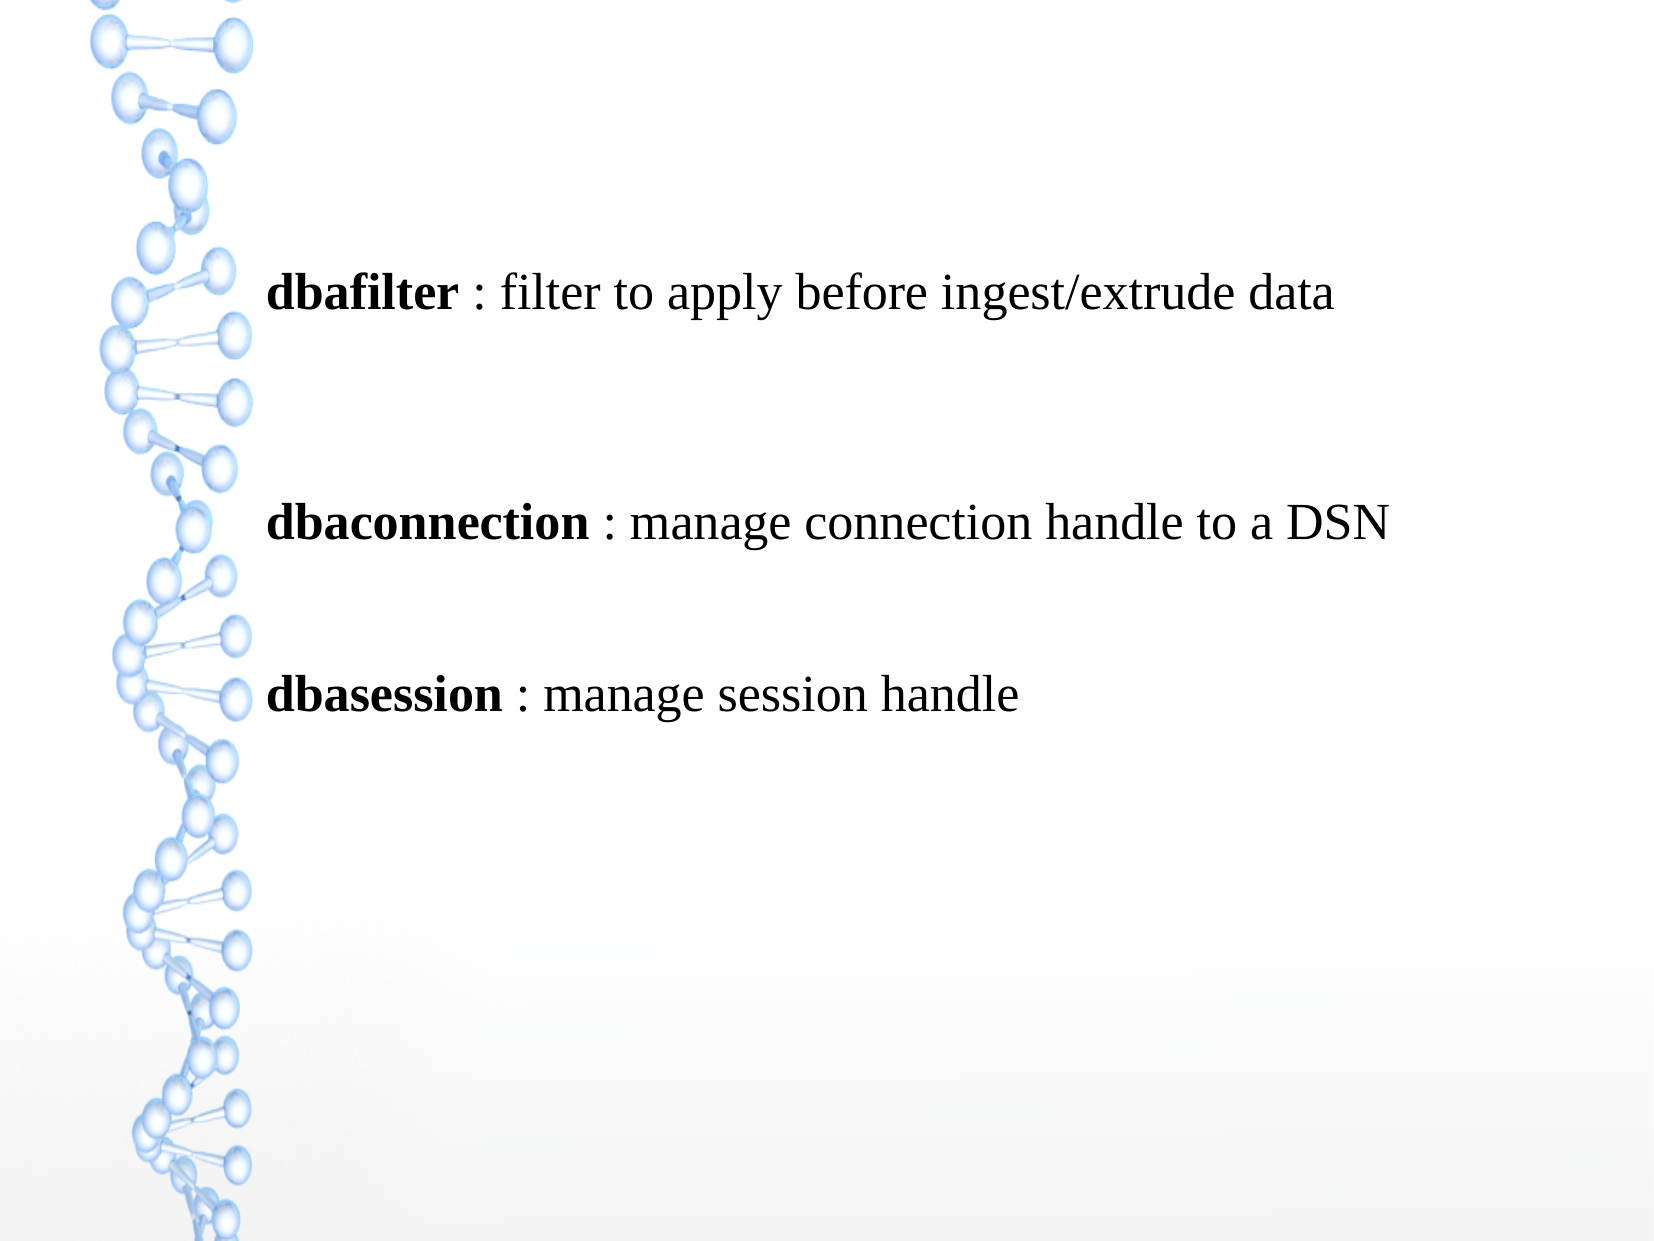

# dbafilter : filter to apply before ingest/extrude data
dbaconnection : manage connection handle to a DSN
dbasession : manage session handle